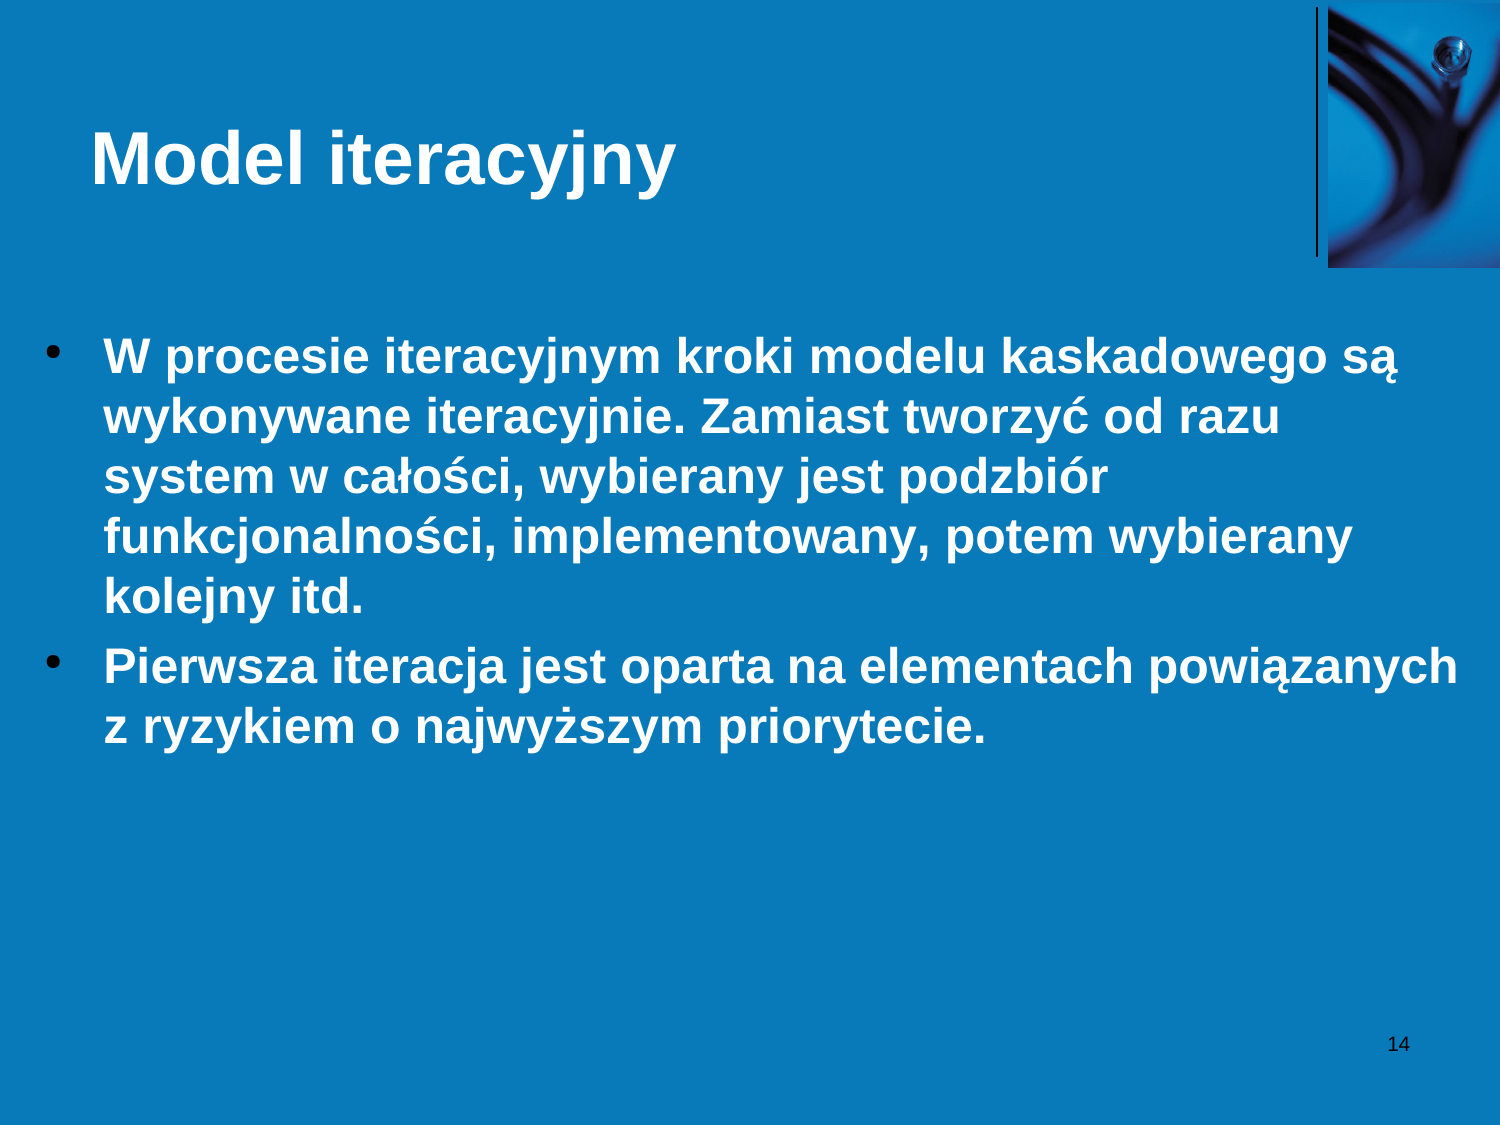

# Model iteracyjny
W procesie iteracyjnym kroki modelu kaskadowego są wykonywane iteracyjnie. Zamiast tworzyć od razu system w całości, wybierany jest podzbiór funkcjonalności, implementowany, potem wybierany kolejny itd.
Pierwsza iteracja jest oparta na elementach powiązanych z ryzykiem o najwyższym priorytecie.
14